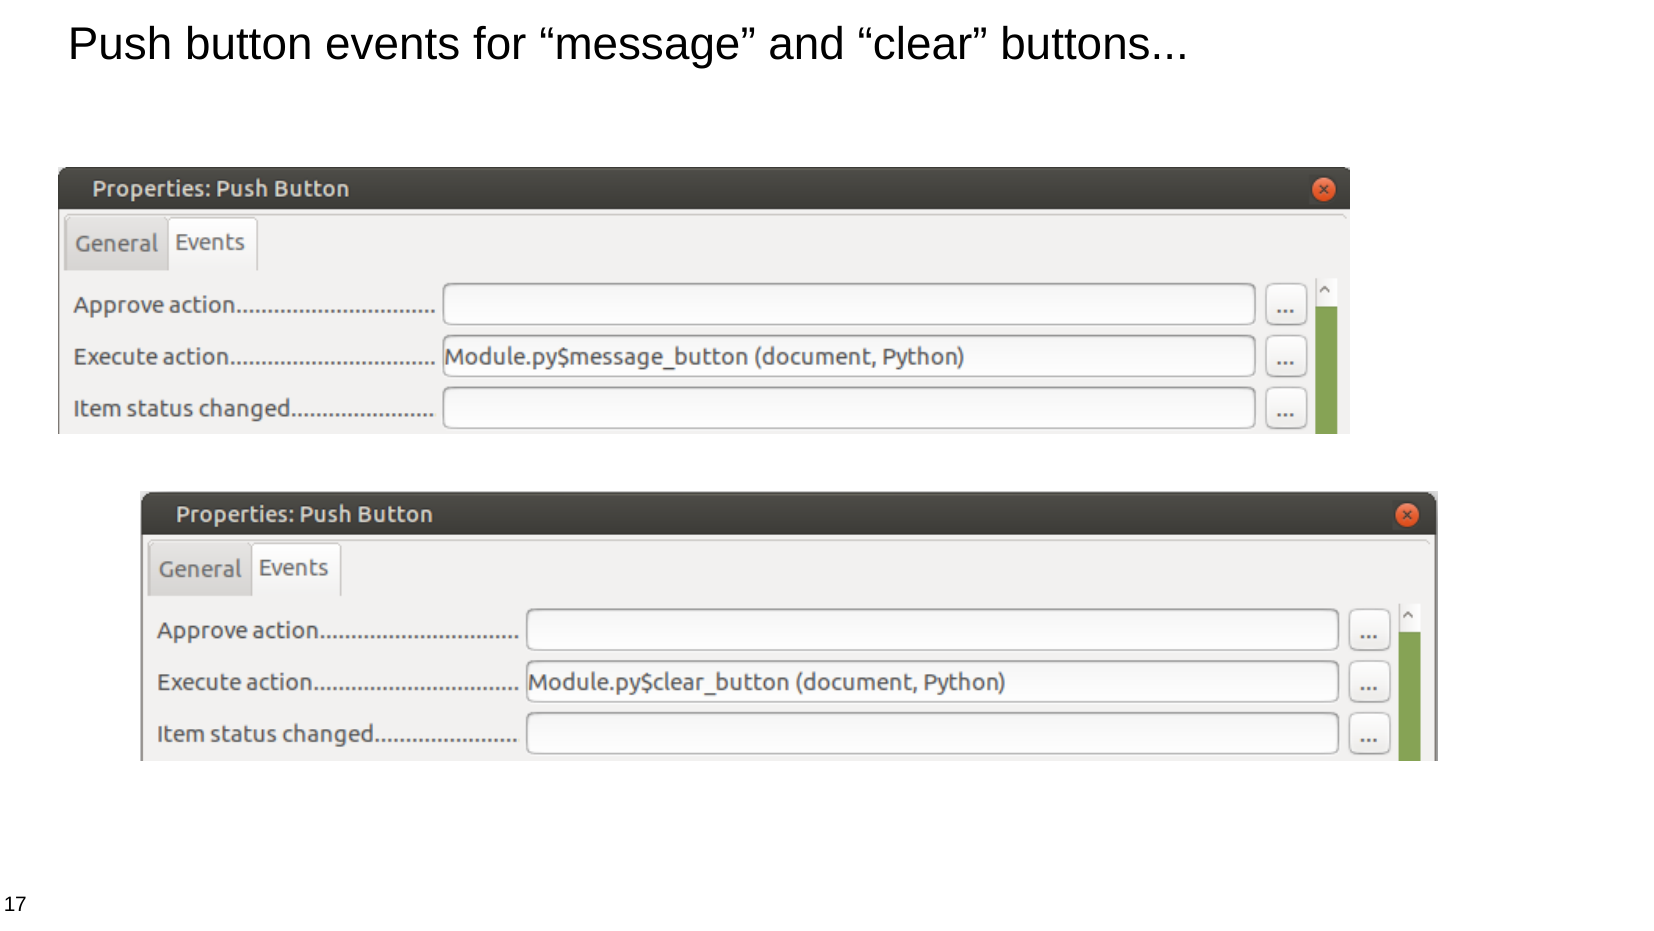

# Push button events for “message” and “clear” buttons...